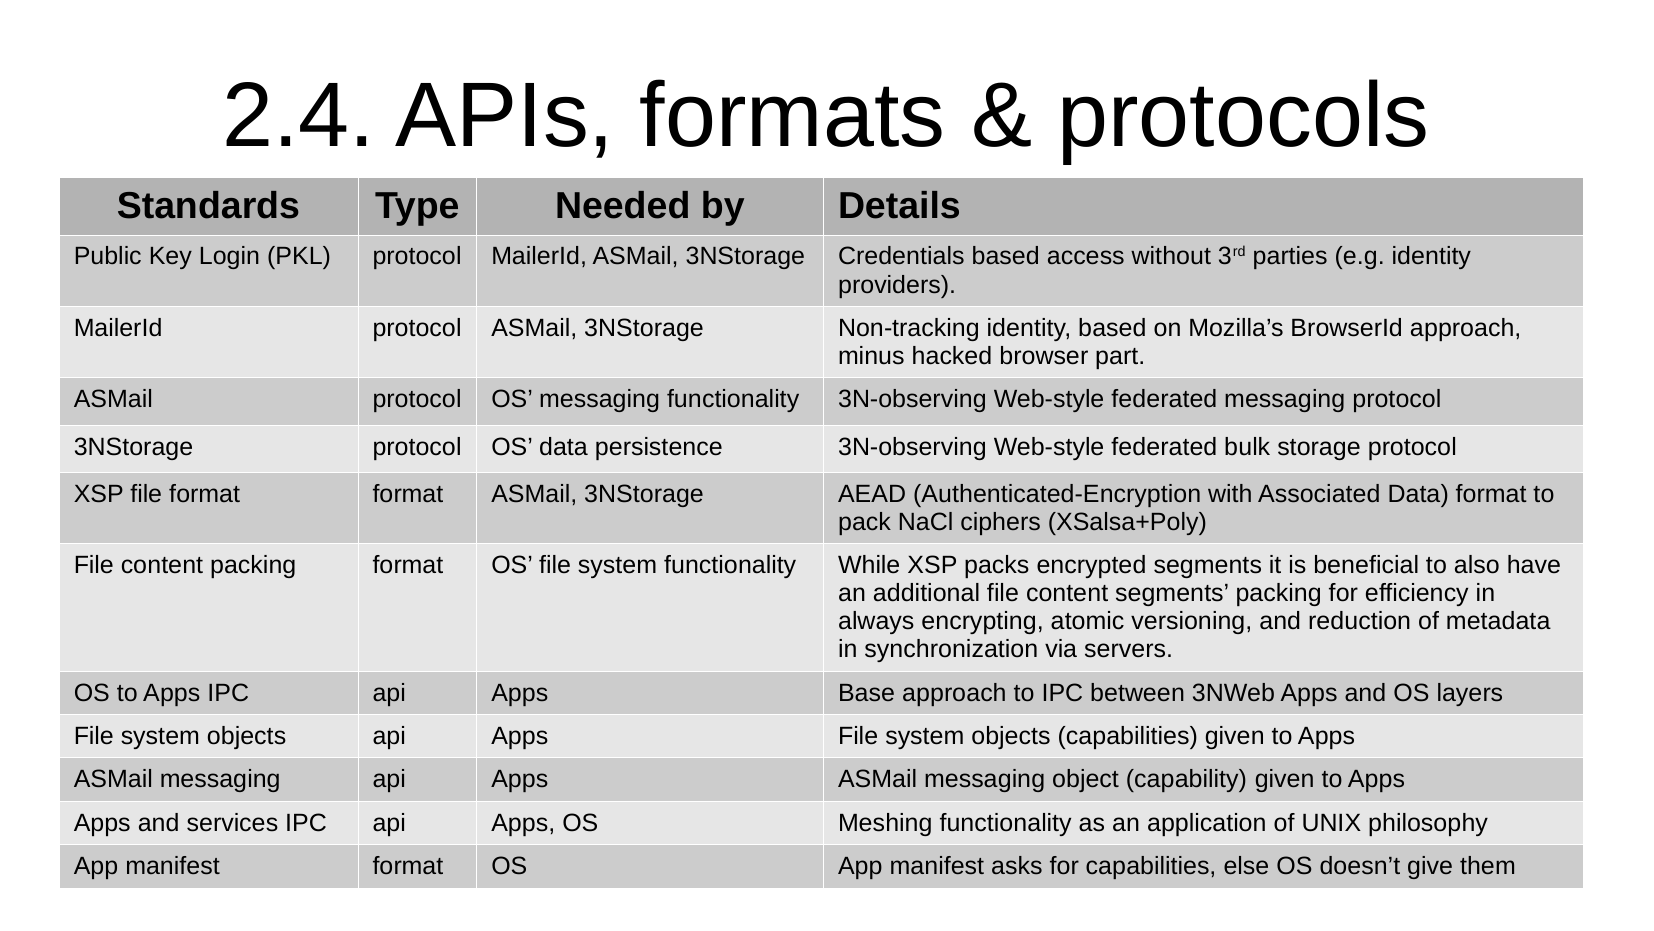

# 2.4. APIs, formats & protocols
| Standards | Type | Needed by | Details |
| --- | --- | --- | --- |
| Public Key Login (PKL) | protocol | MailerId, ASMail, 3NStorage | Credentials based access without 3rd parties (e.g. identity providers). |
| MailerId | protocol | ASMail, 3NStorage | Non-tracking identity, based on Mozilla’s BrowserId approach, minus hacked browser part. |
| ASMail | protocol | OS’ messaging functionality | 3N-observing Web-style federated messaging protocol |
| 3NStorage | protocol | OS’ data persistence | 3N-observing Web-style federated bulk storage protocol |
| XSP file format | format | ASMail, 3NStorage | AEAD (Authenticated-Encryption with Associated Data) format to pack NaCl ciphers (XSalsa+Poly) |
| File content packing | format | OS’ file system functionality | While XSP packs encrypted segments it is beneficial to also have an additional file content segments’ packing for efficiency in always encrypting, atomic versioning, and reduction of metadata in synchronization via servers. |
| OS to Apps IPC | api | Apps | Base approach to IPC between 3NWeb Apps and OS layers |
| File system objects | api | Apps | File system objects (capabilities) given to Apps |
| ASMail messaging | api | Apps | ASMail messaging object (capability) given to Apps |
| Apps and services IPC | api | Apps, OS | Meshing functionality as an application of UNIX philosophy |
| App manifest | format | OS | App manifest asks for capabilities, else OS doesn’t give them |